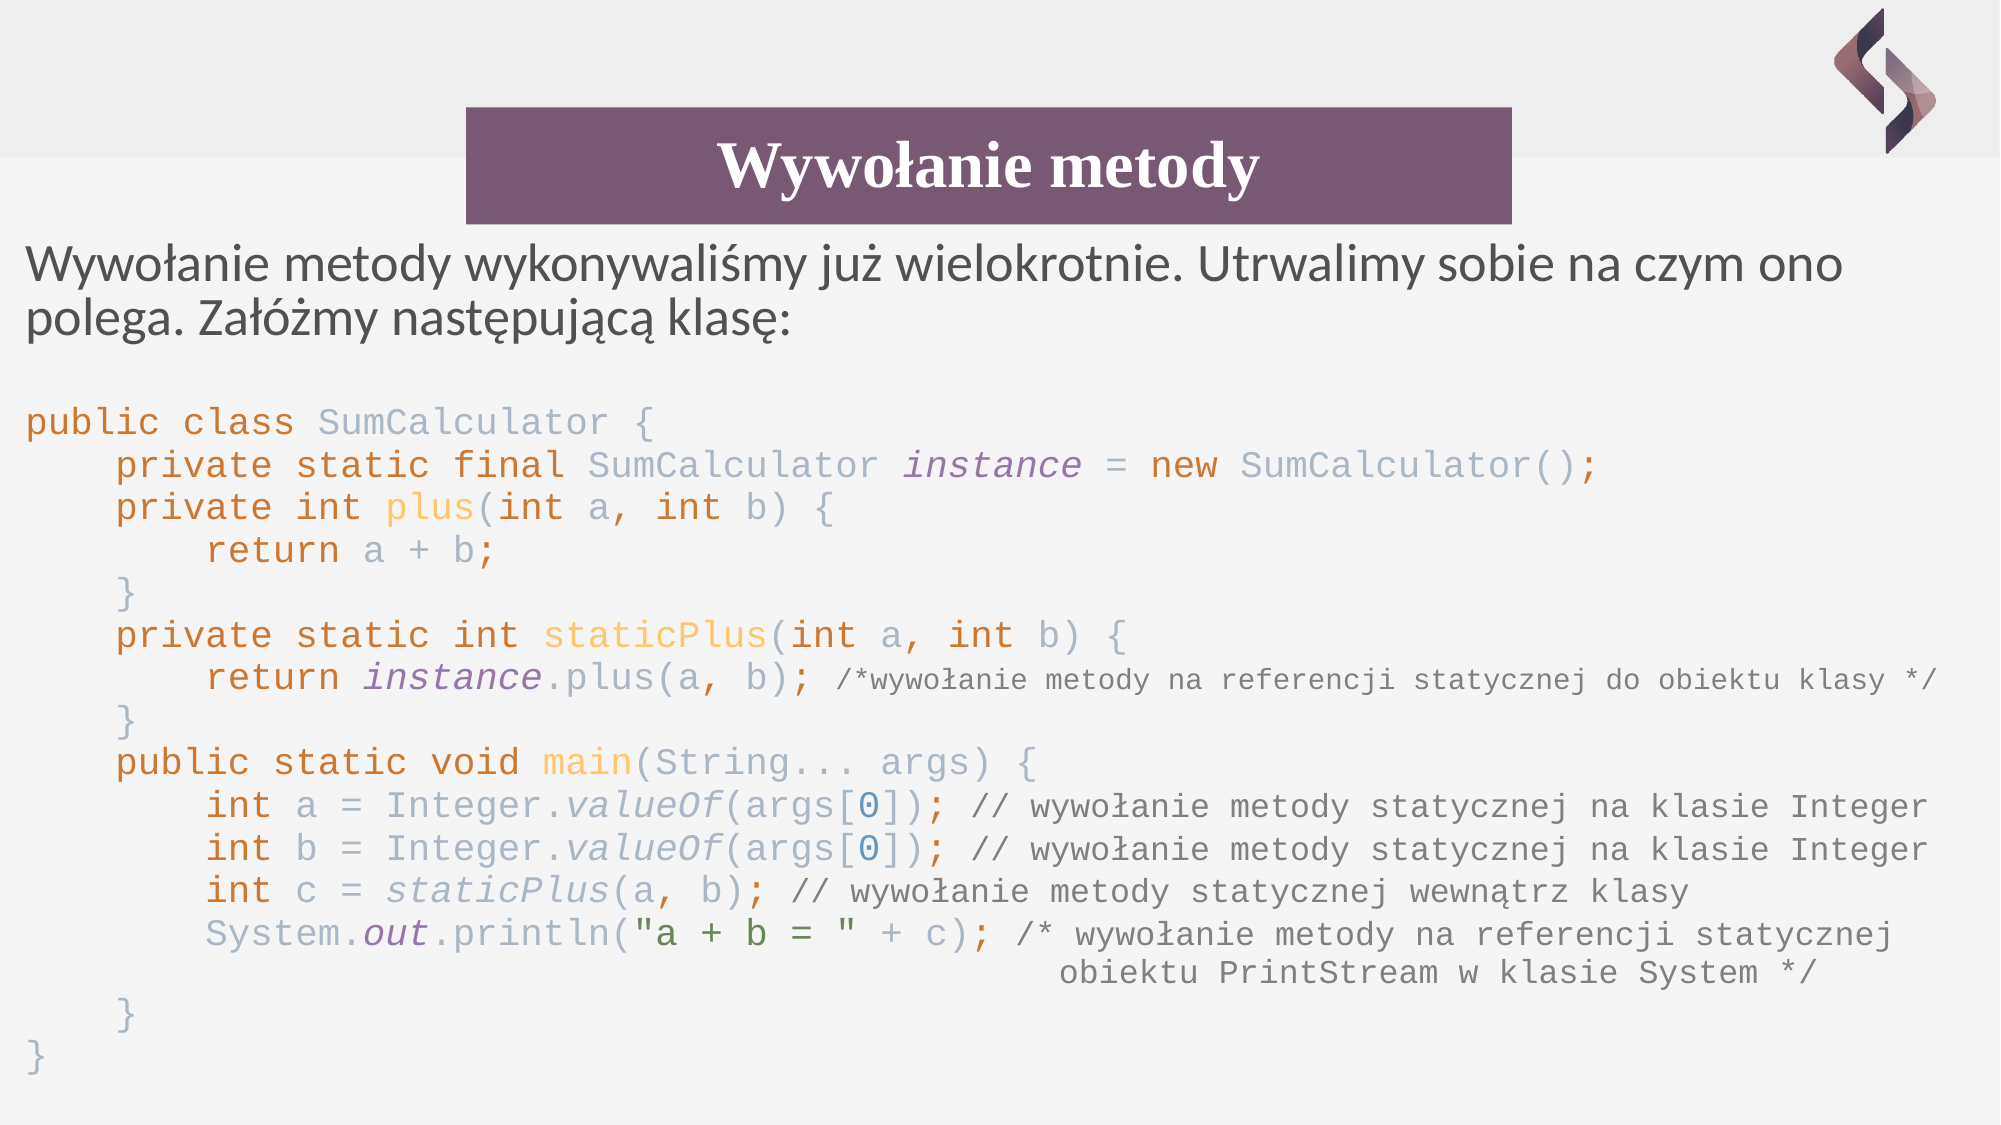

Wywołanie metody
Wywołanie metody wykonywaliśmy już wielokrotnie. Utrwalimy sobie na czym ono polega. Załóżmy następującą klasę:
public class SumCalculator {
 private static final SumCalculator instance = new SumCalculator();
 private int plus(int a, int b) {
 return a + b;
 }
 private static int staticPlus(int a, int b) {
 return instance.plus(a, b); /*wywołanie metody na referencji statycznej do obiektu klasy */
 }
 public static void main(String... args) {
 int a = Integer.valueOf(args[0]); // wywołanie metody statycznej na klasie Integer
 int b = Integer.valueOf(args[0]); // wywołanie metody statycznej na klasie Integer
 int c = staticPlus(a, b); // wywołanie metody statycznej wewnątrz klasy
 System.out.println("a + b = " + c); /* wywołanie metody na referencji statycznej															obiektu PrintStream w klasie System */
 }
}